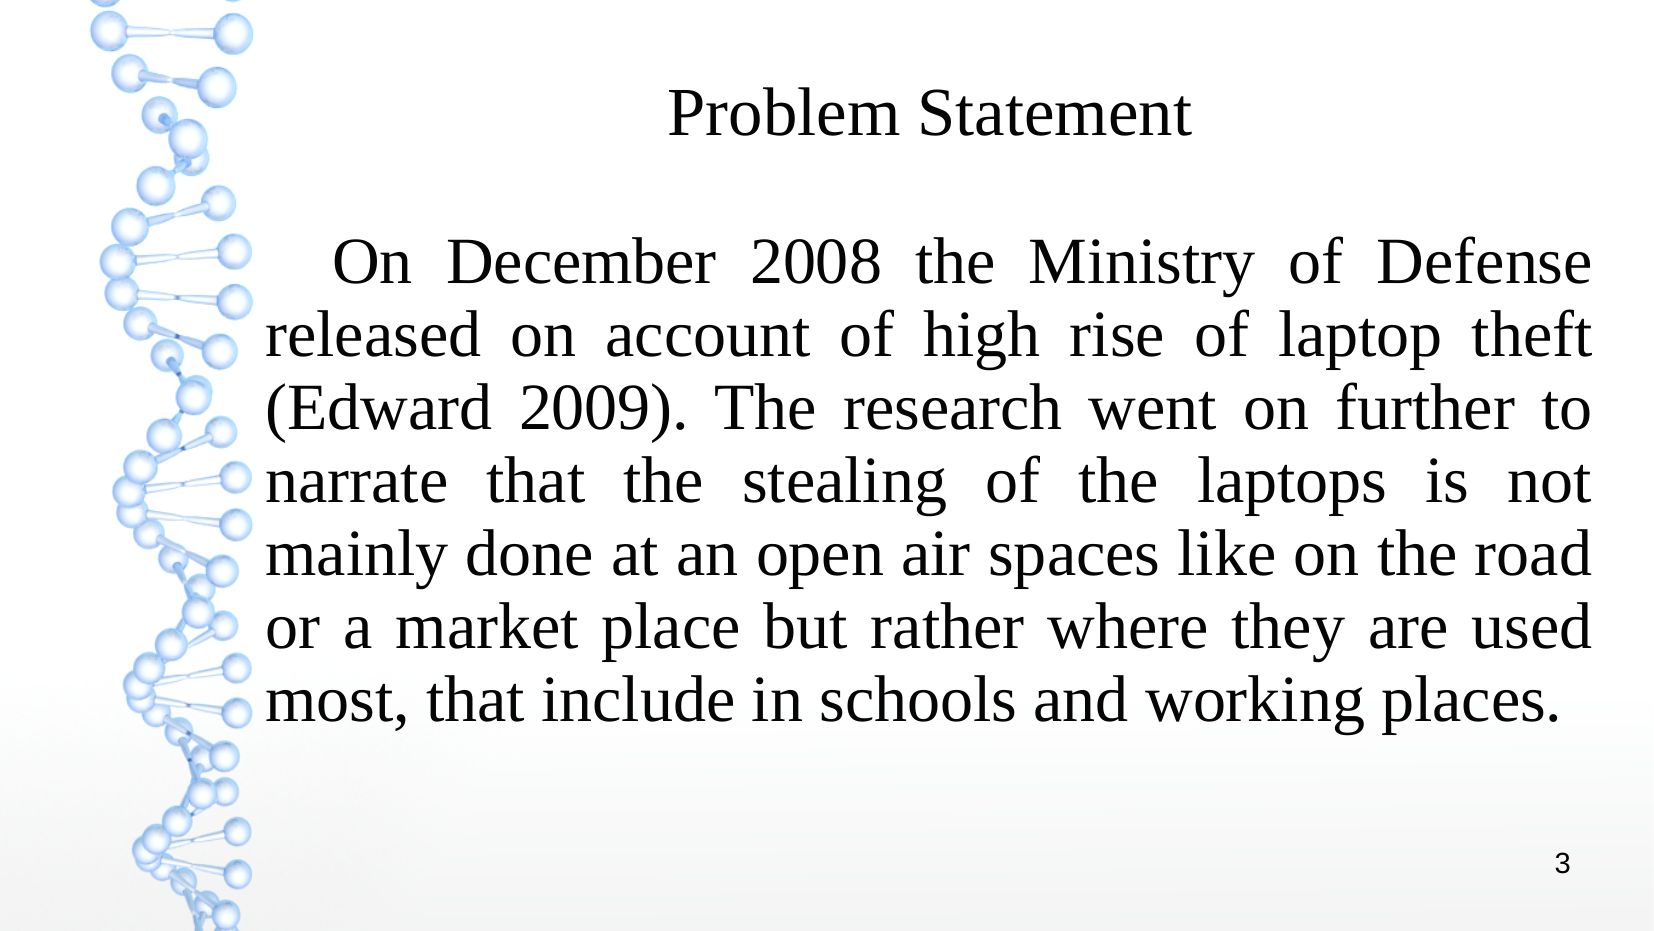

# Problem Statement
 On December 2008 the Ministry of Defense released on account of high rise of laptop theft (Edward 2009). The research went on further to narrate that the stealing of the laptops is not mainly done at an open air spaces like on the road or a market place but rather where they are used most, that include in schools and working places.
3